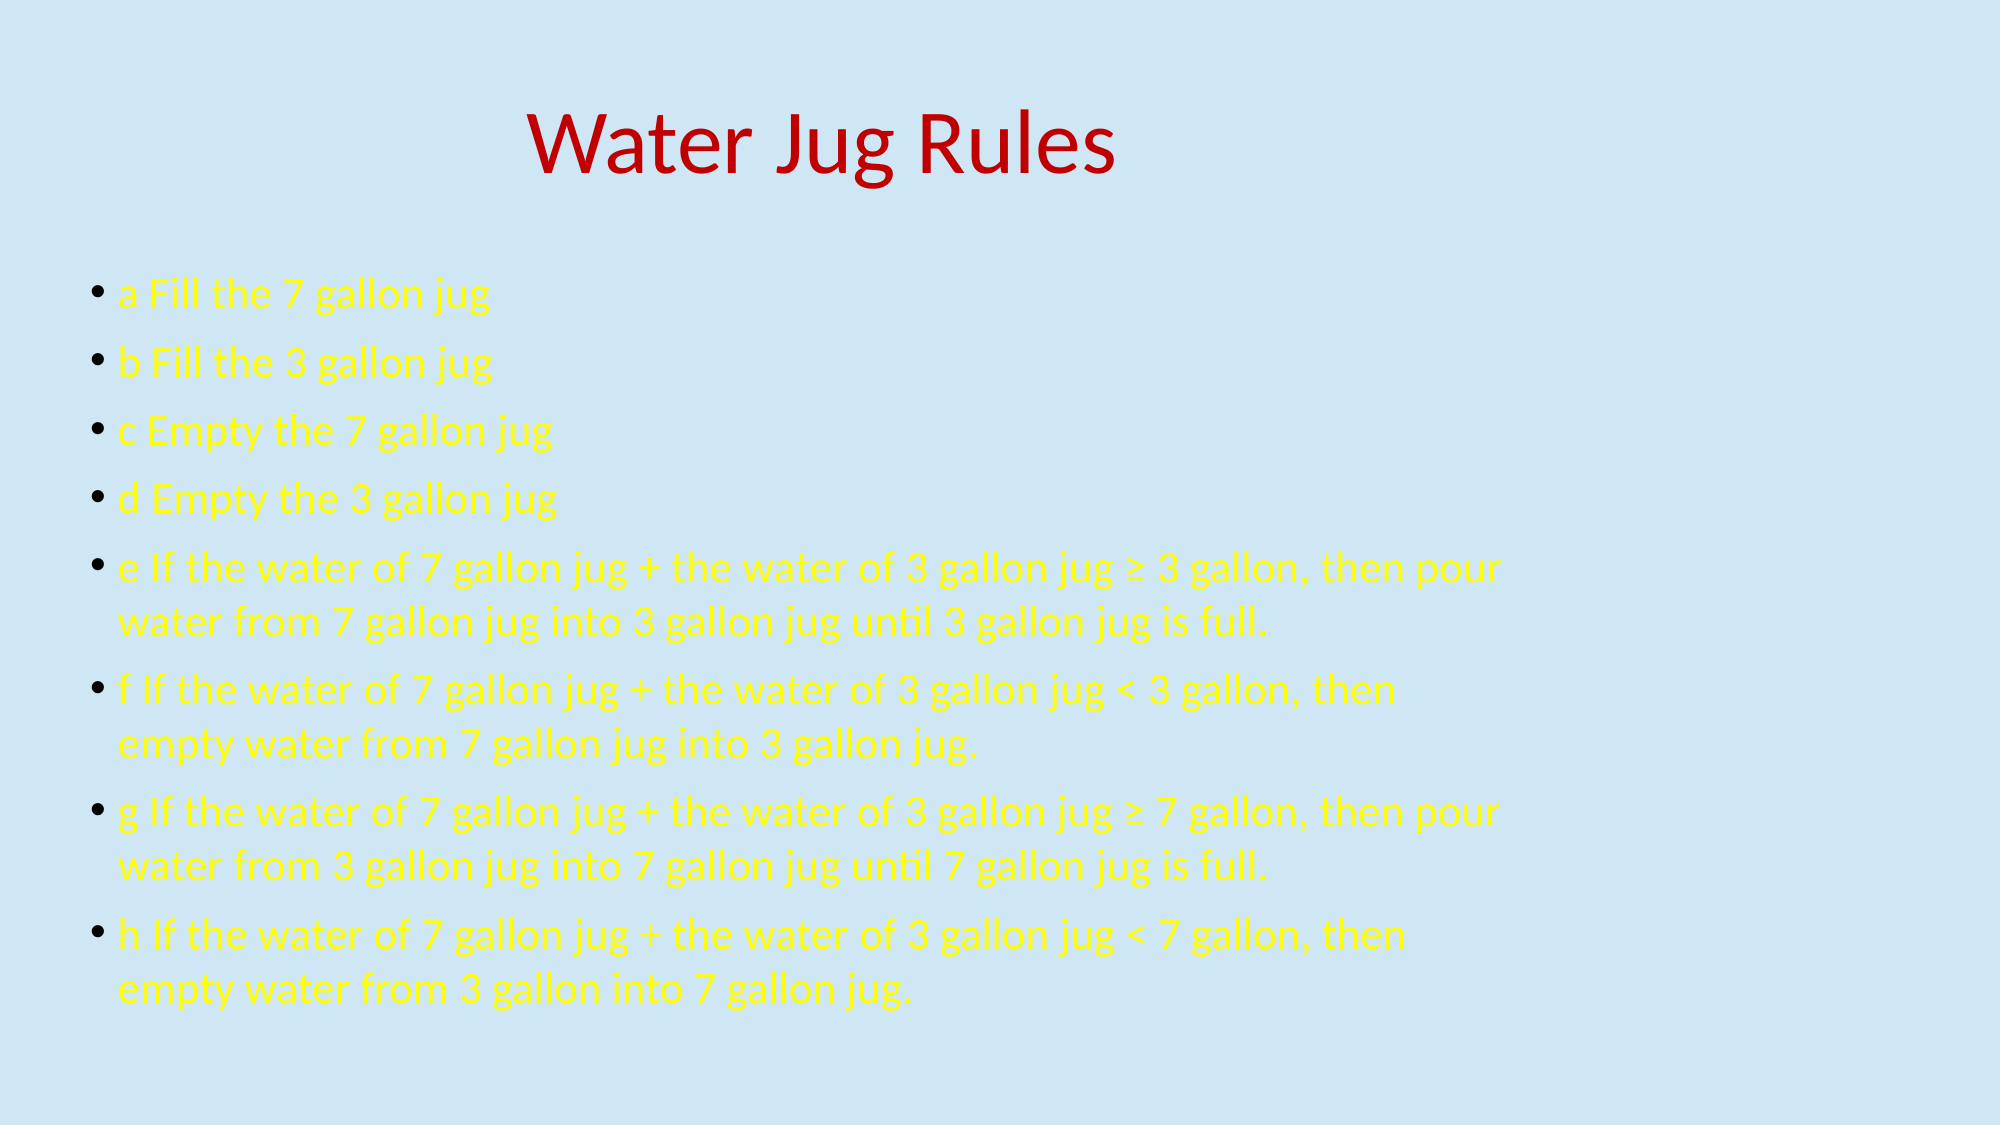

# Water Jug Rules
a Fill the 7 gallon jug
b Fill the 3 gallon jug
c Empty the 7 gallon jug
d Empty the 3 gallon jug
e If the water of 7 gallon jug + the water of 3 gallon jug ≥ 3 gallon, then pour water from 7 gallon jug into 3 gallon jug until 3 gallon jug is full.
f If the water of 7 gallon jug + the water of 3 gallon jug < 3 gallon, then empty water from 7 gallon jug into 3 gallon jug.
g If the water of 7 gallon jug + the water of 3 gallon jug ≥ 7 gallon, then pour water from 3 gallon jug into 7 gallon jug until 7 gallon jug is full.
h If the water of 7 gallon jug + the water of 3 gallon jug < 7 gallon, then empty water from 3 gallon into 7 gallon jug.